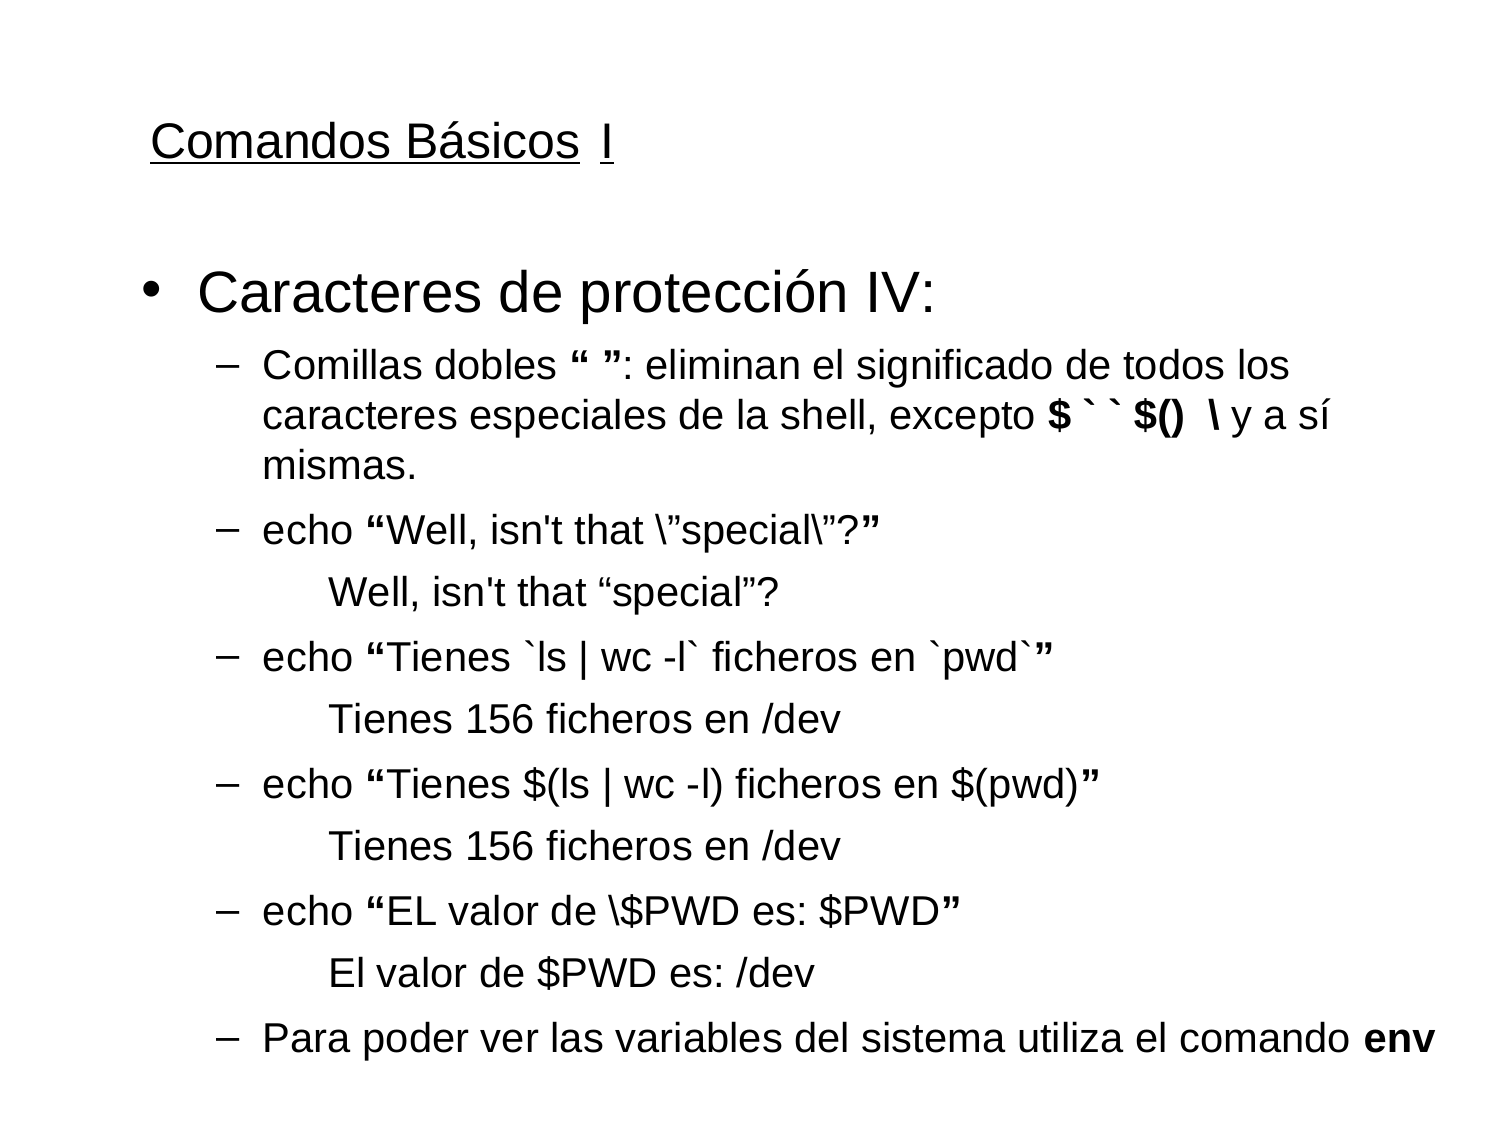

# Comandos Básicos	I
Caracteres de protección IV:
Comillas dobles “ ”: eliminan el significado de todos los caracteres especiales de la shell, excepto $ ` ` $() \ y a sí mismas.
echo “Well, isn't that \”special\”?”
Well, isn't that “special”?
echo “Tienes `ls | wc -l` ficheros en `pwd`”
Tienes 156 ficheros en /dev
echo “Tienes $(ls | wc -l) ficheros en $(pwd)”
Tienes 156 ficheros en /dev
echo “EL valor de \$PWD es: $PWD”
El valor de $PWD es: /dev
Para poder ver las variables del sistema utiliza el comando env